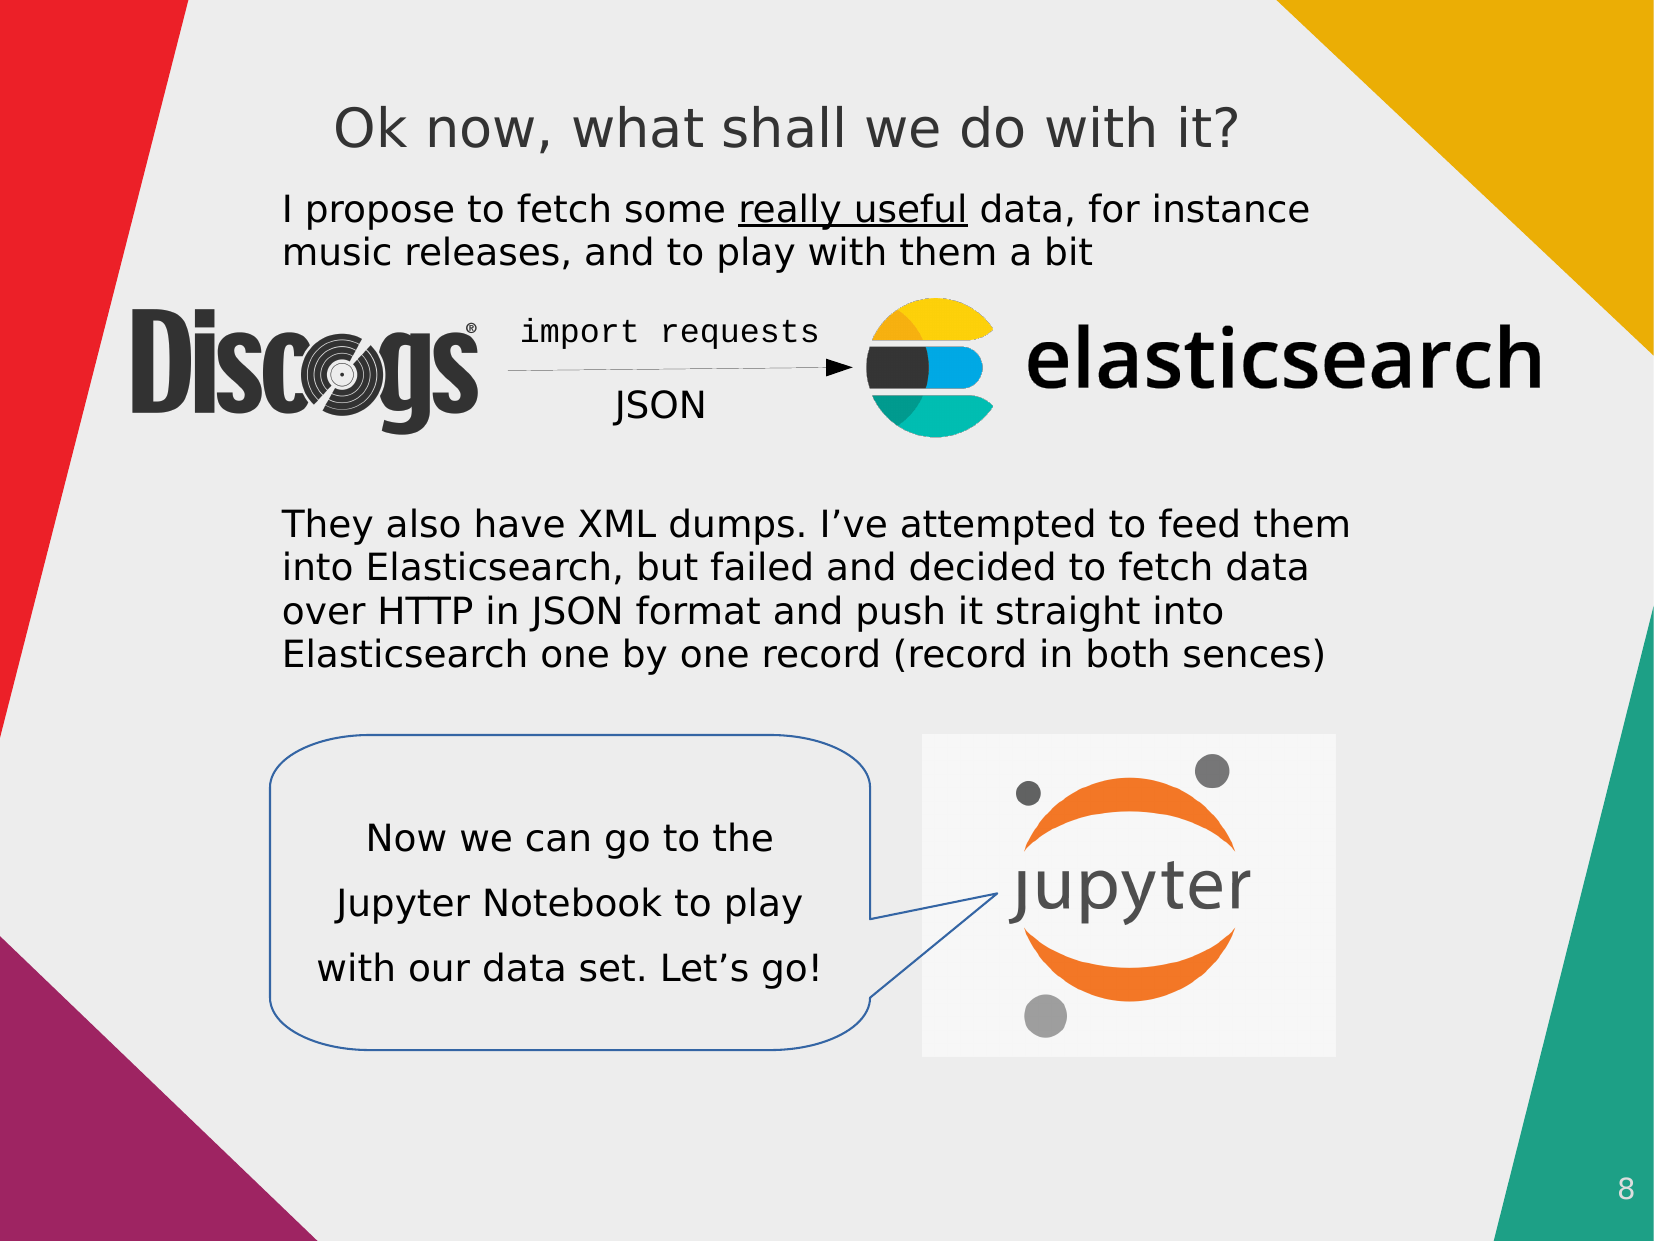

# Ok now, what shall we do with it?
I propose to fetch some really useful data, for instance music releases, and to play with them a bit
import requests
JSON
They also have XML dumps. I’ve attempted to feed them into Elasticsearch, but failed and decided to fetch data over HTTP in JSON format and push it straight into Elasticsearch one by one record (record in both sences)
Now we can go to the
Jupyter Notebook to play
with our data set. Let’s go!
8